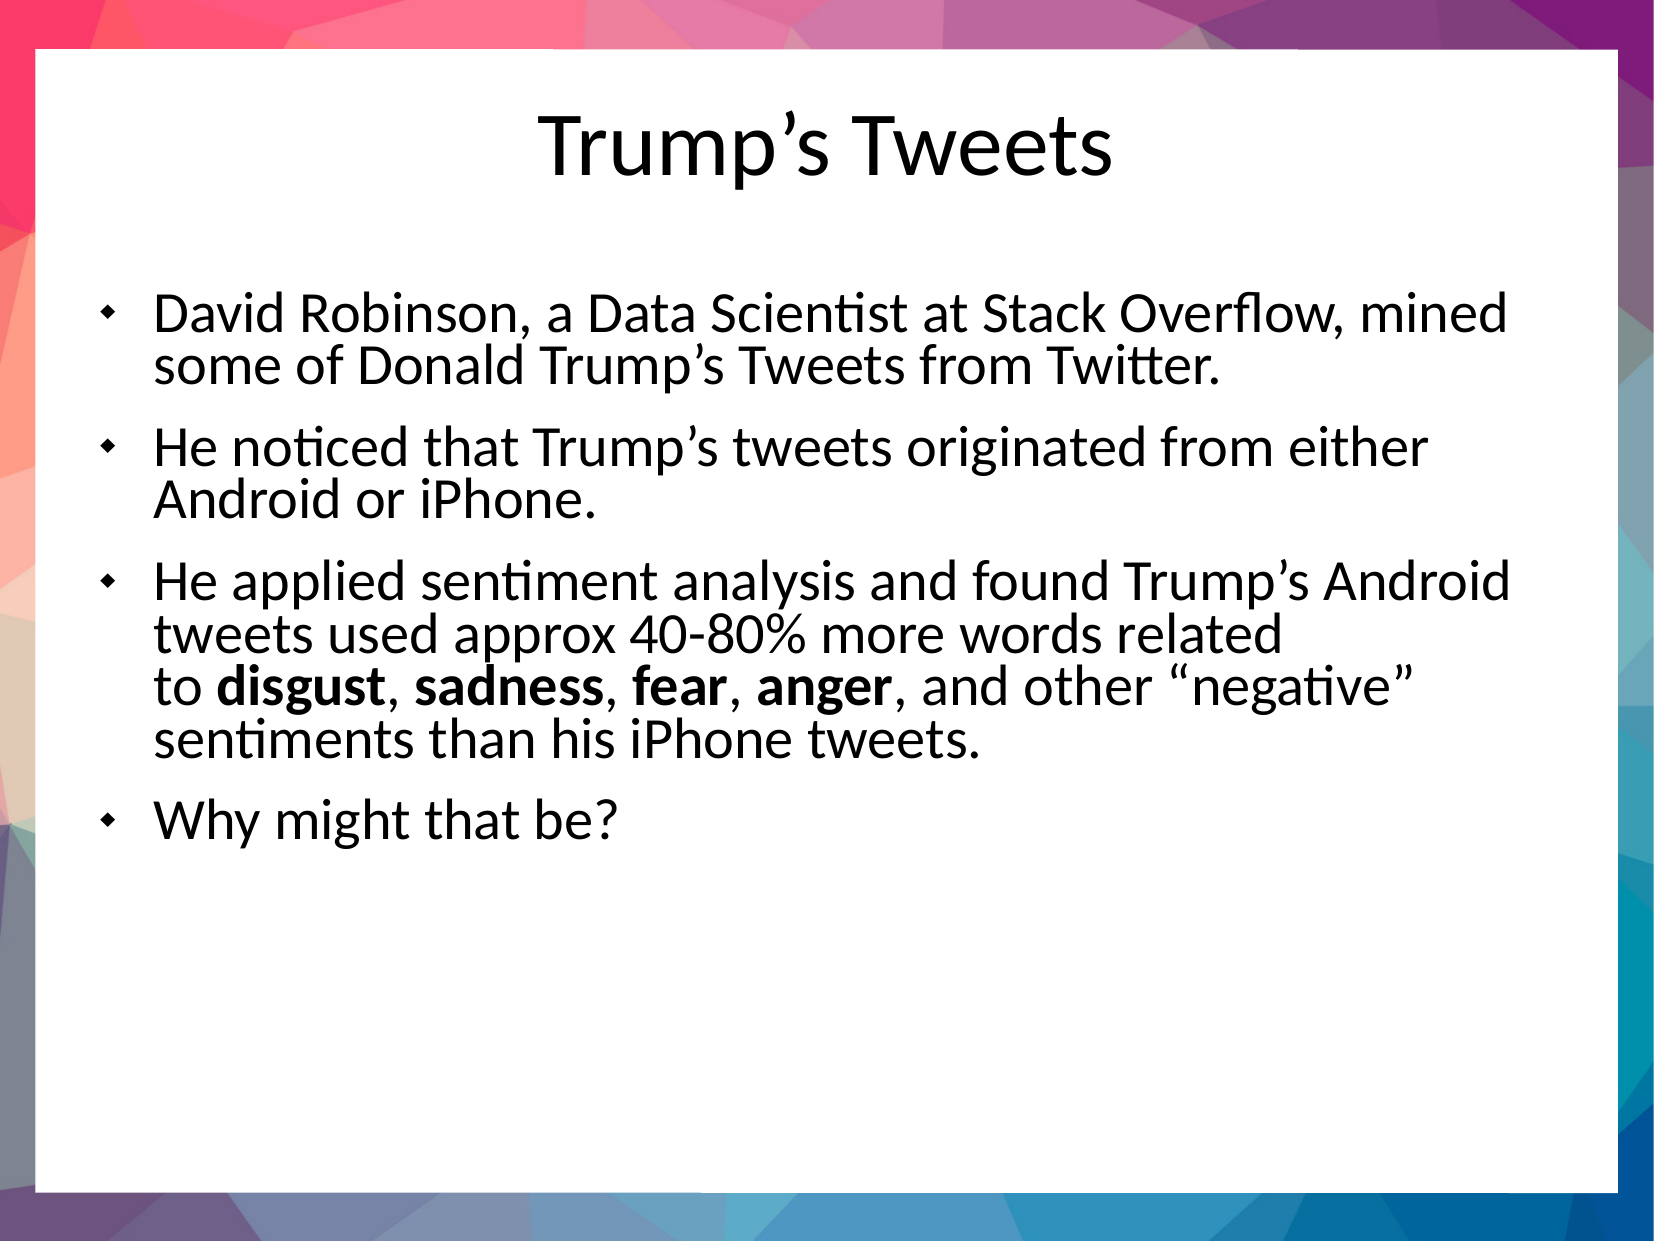

# Trump’s Tweets
David Robinson, a Data Scientist at Stack Overflow, mined some of Donald Trump’s Tweets from Twitter.
He noticed that Trump’s tweets originated from either Android or iPhone.
He applied sentiment analysis and found Trump’s Android tweets used approx 40-80% more words related to disgust, sadness, fear, anger, and other “negative” sentiments than his iPhone tweets.
Why might that be?